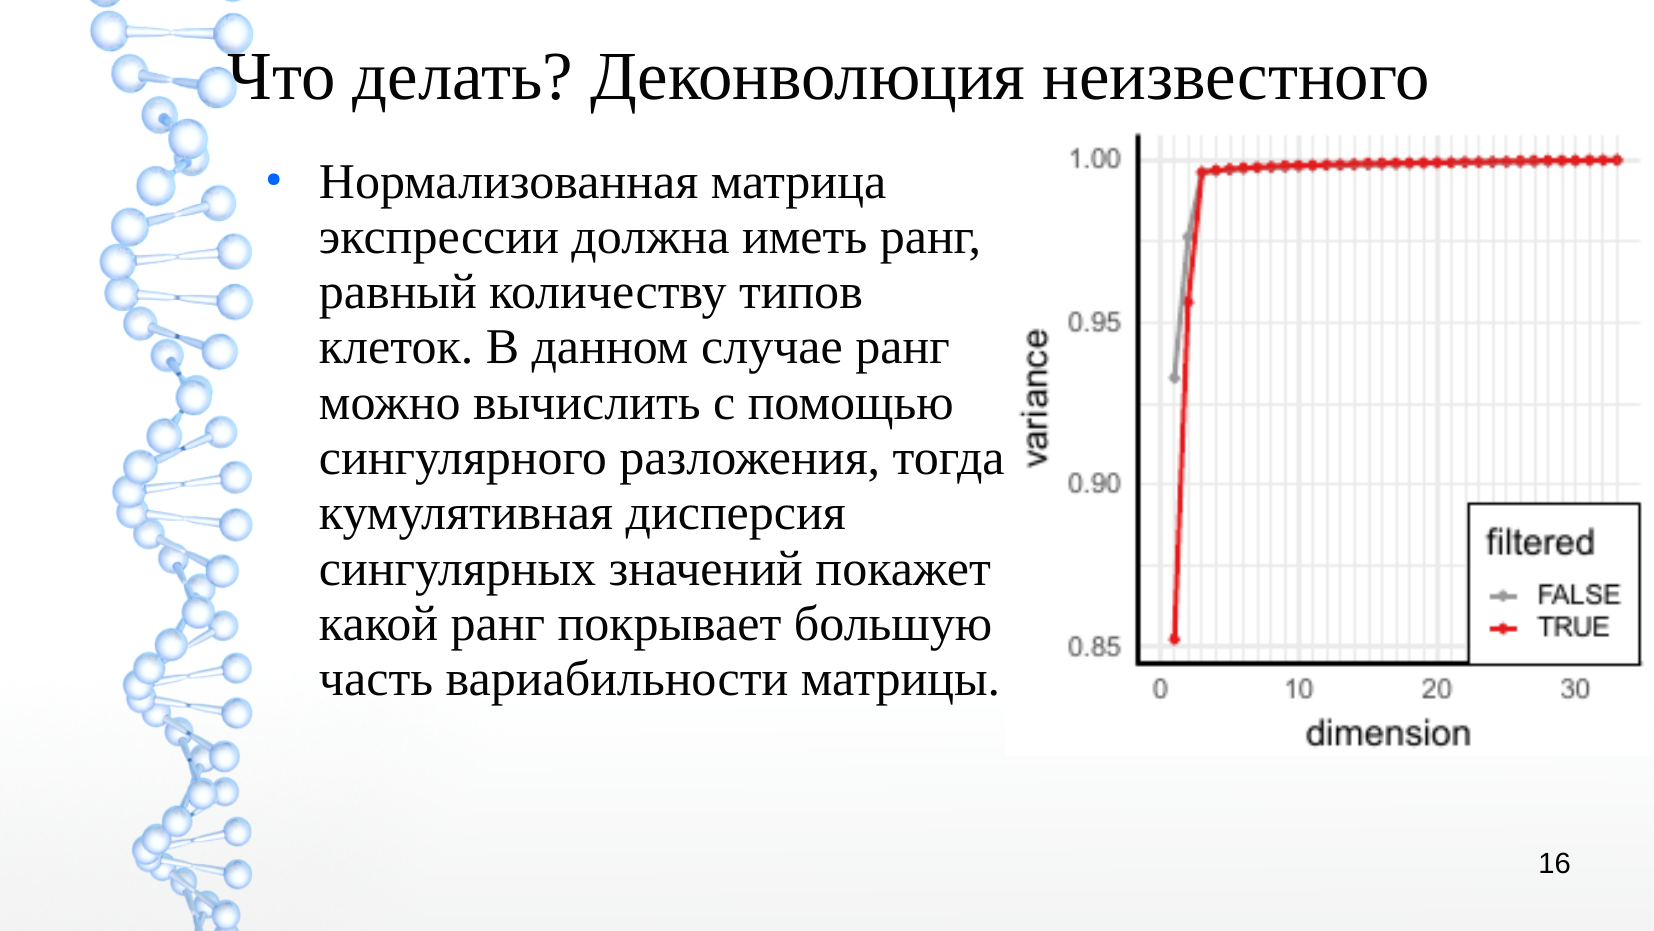

# Что делать? Деконволюция неизвестного
Нормализованная матрица экспрессии должна иметь ранг, равный количеству типов клеток. В данном случае ранг можно вычислить с помощью сингулярного разложения, тогда кумулятивная дисперсия сингулярных значений покажет какой ранг покрывает большую часть вариабильности матрицы.
16